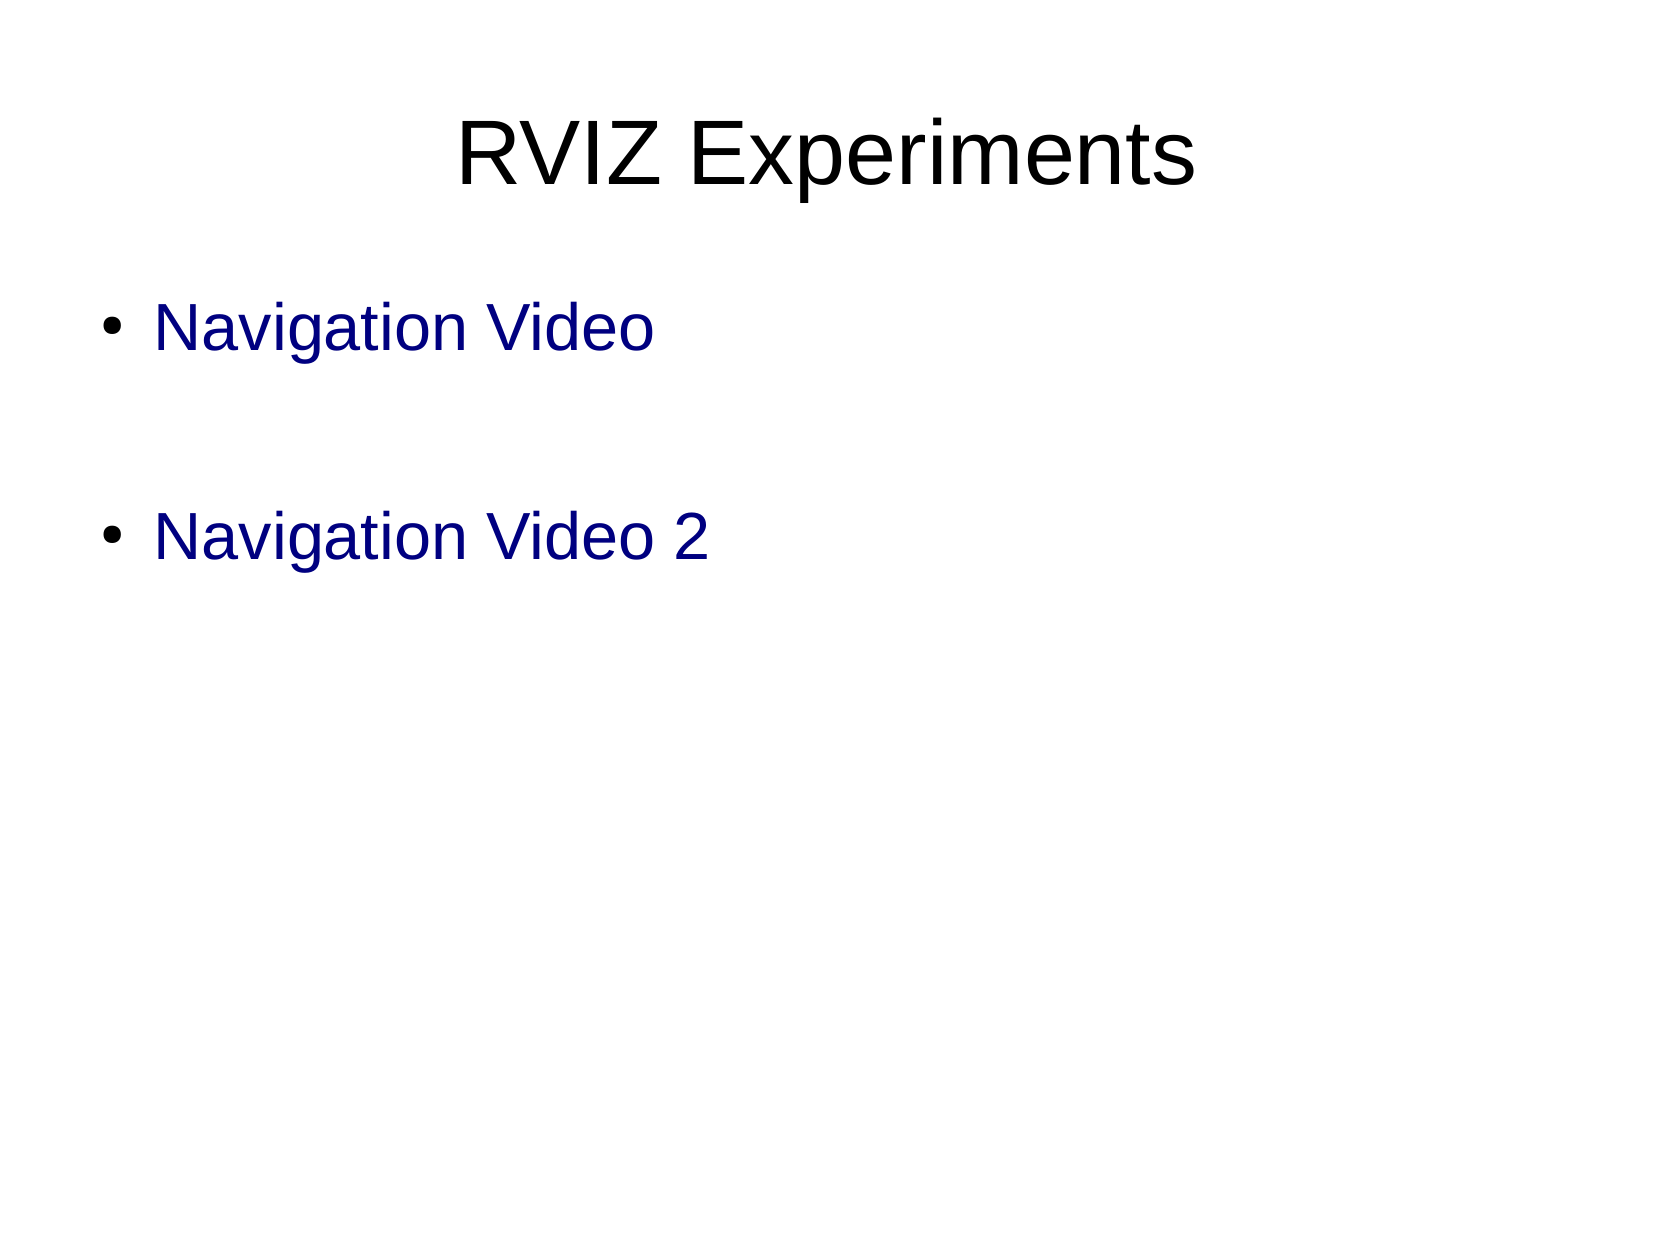

# RVIZ Experiments
Navigation Video
Navigation Video 2